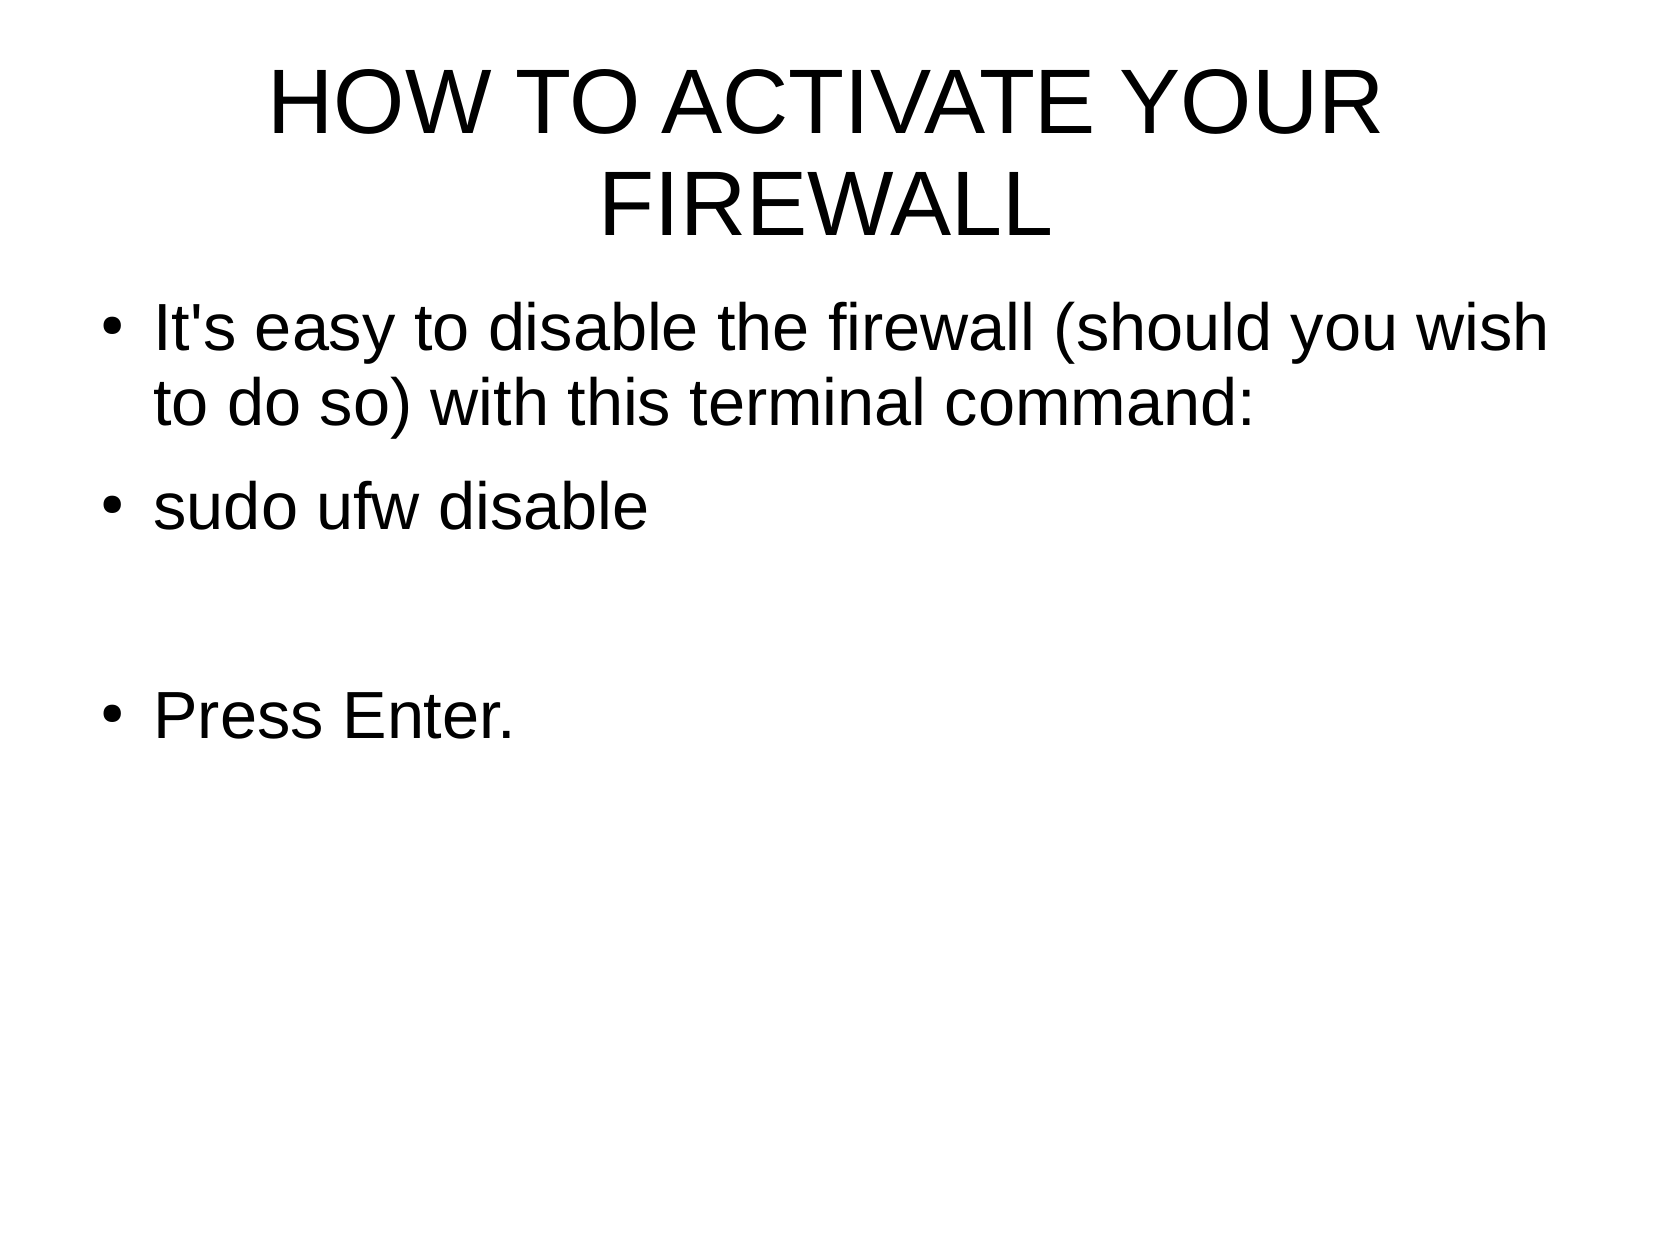

# HOW TO ACTIVATE YOUR FIREWALL
It's easy to disable the firewall (should you wish to do so) with this terminal command:
sudo ufw disable
Press Enter.